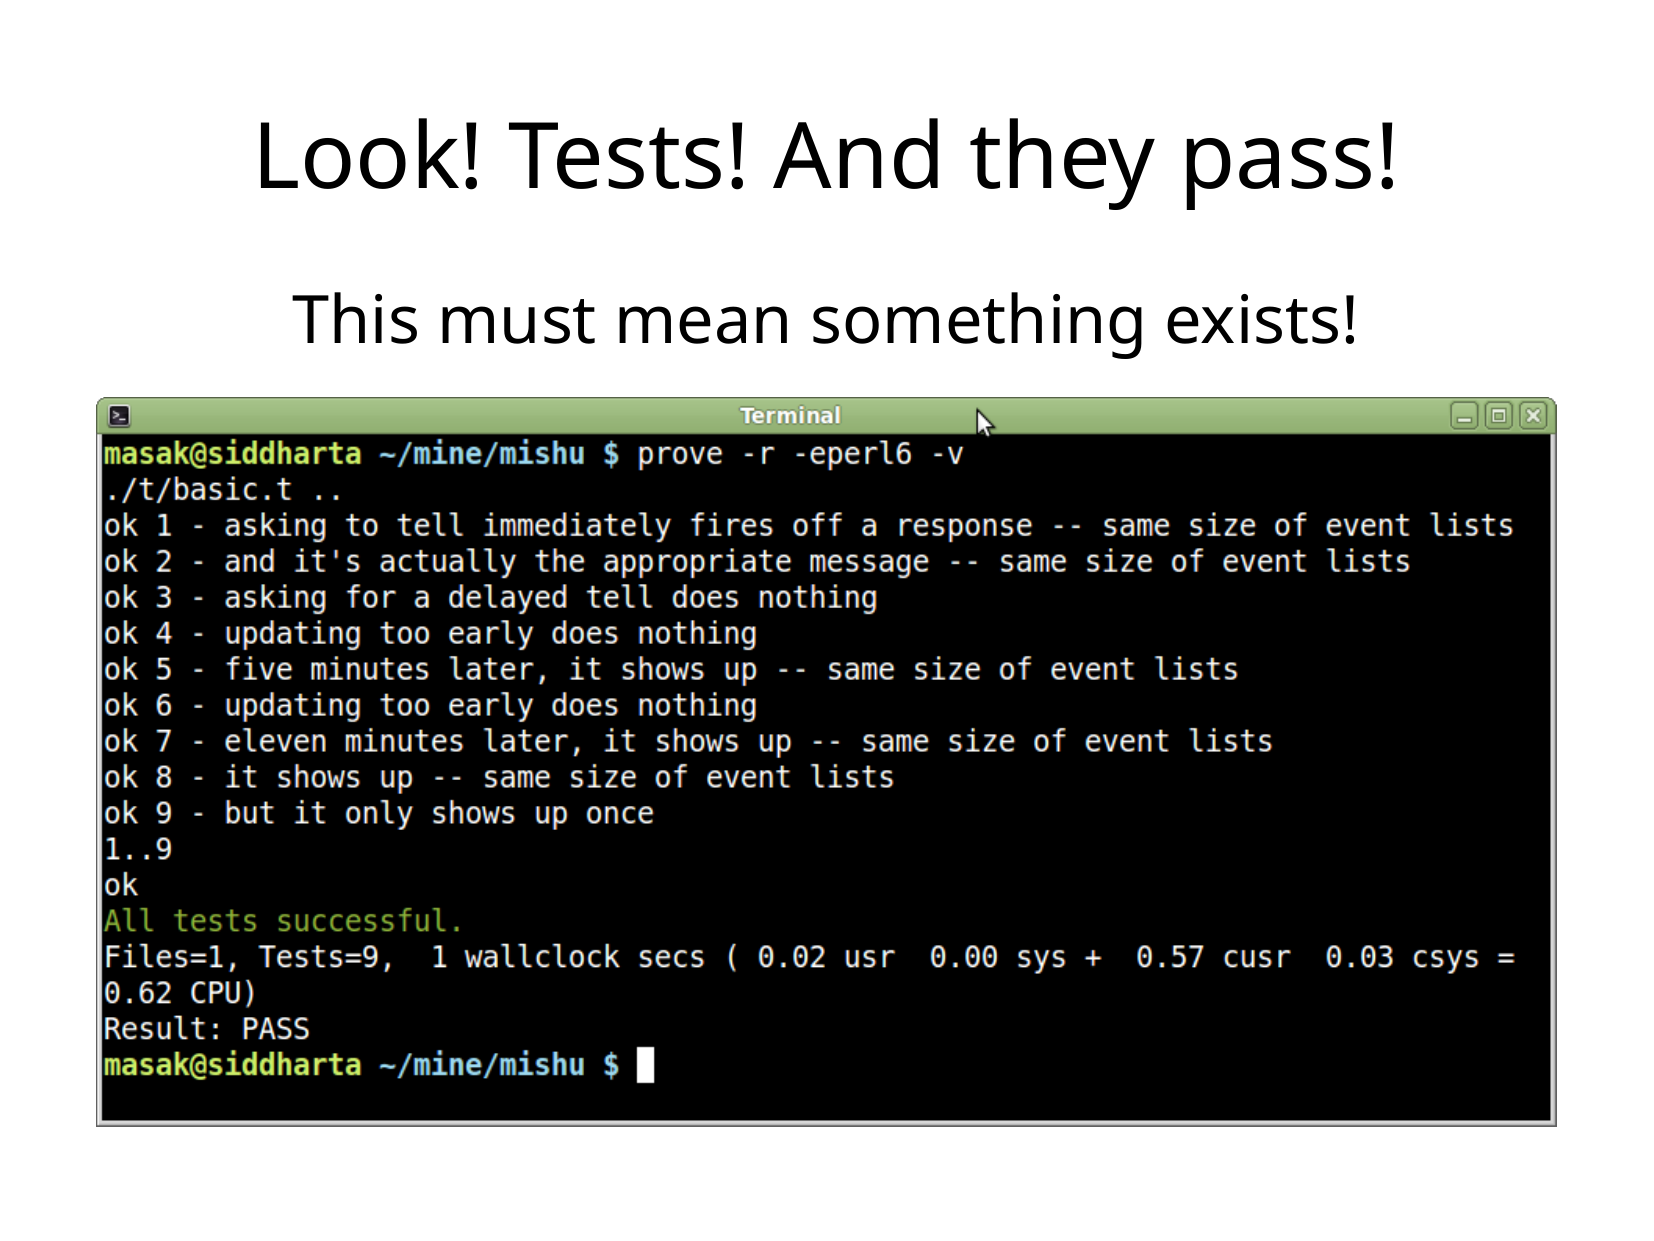

# Look! Tests! And they pass!
This must mean something exists!